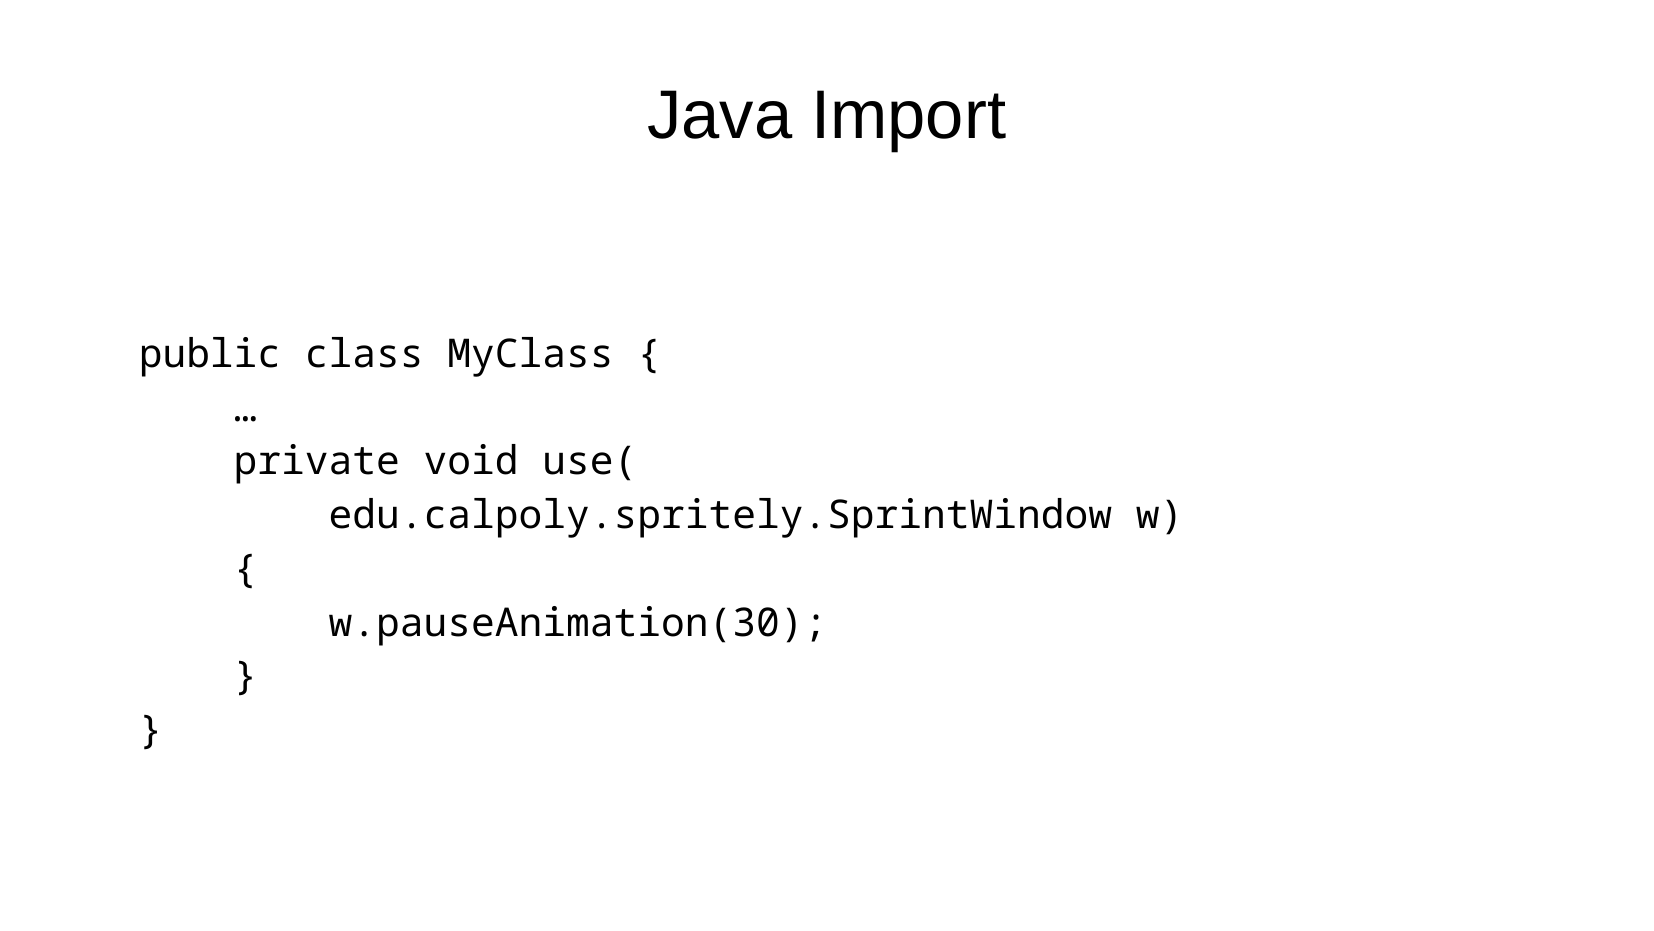

# Java Import
public class MyClass {
 …
 private void use(
 edu.calpoly.spritely.SprintWindow w)
 {
 w.pauseAnimation(30);
 }
}